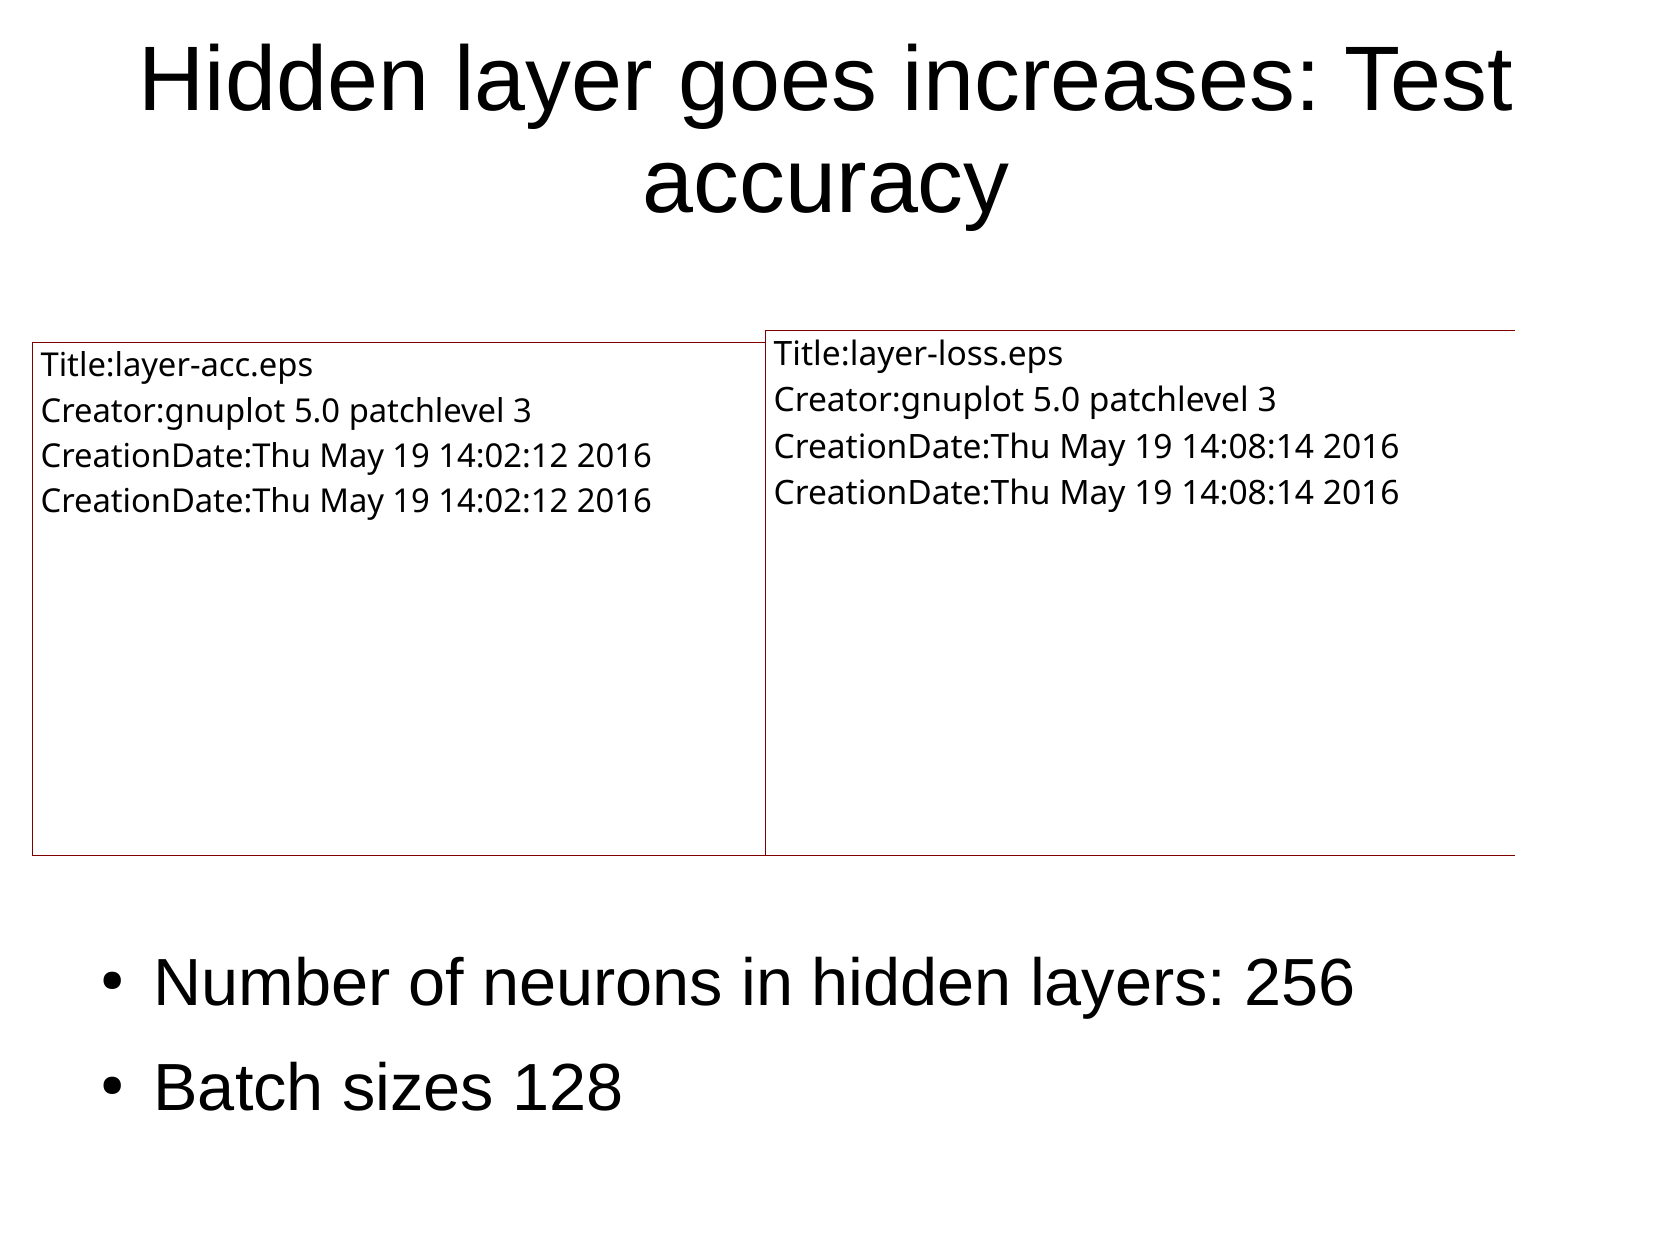

# Hidden layer goes increases: Test accuracy
Number of neurons in hidden layers: 256
Batch sizes 128